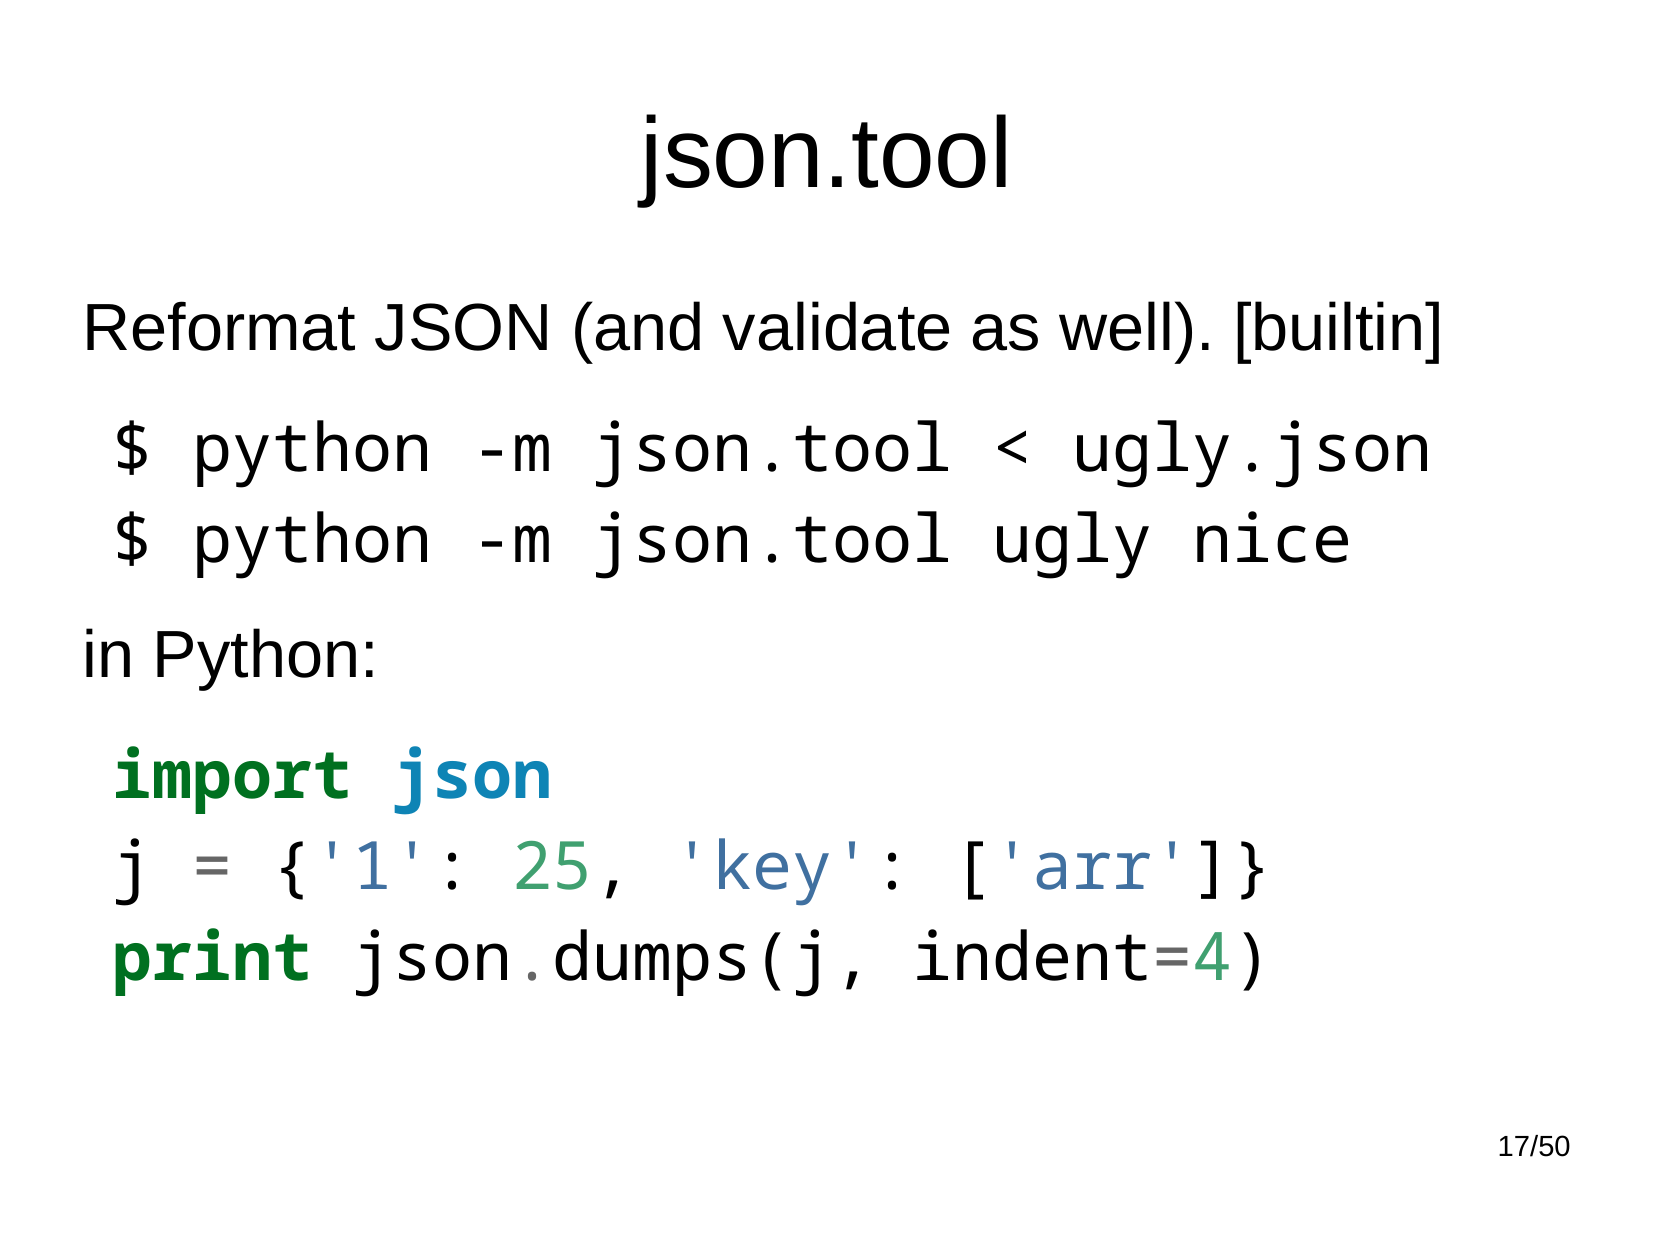

# json.tool
Reformat JSON (and validate as well). [builtin]
$ python -m json.tool < ugly.json
$ python -m json.tool ugly nice
in Python:
import json
j = {'1': 25, 'key': ['arr']}
print json.dumps(j, indent=4)
17